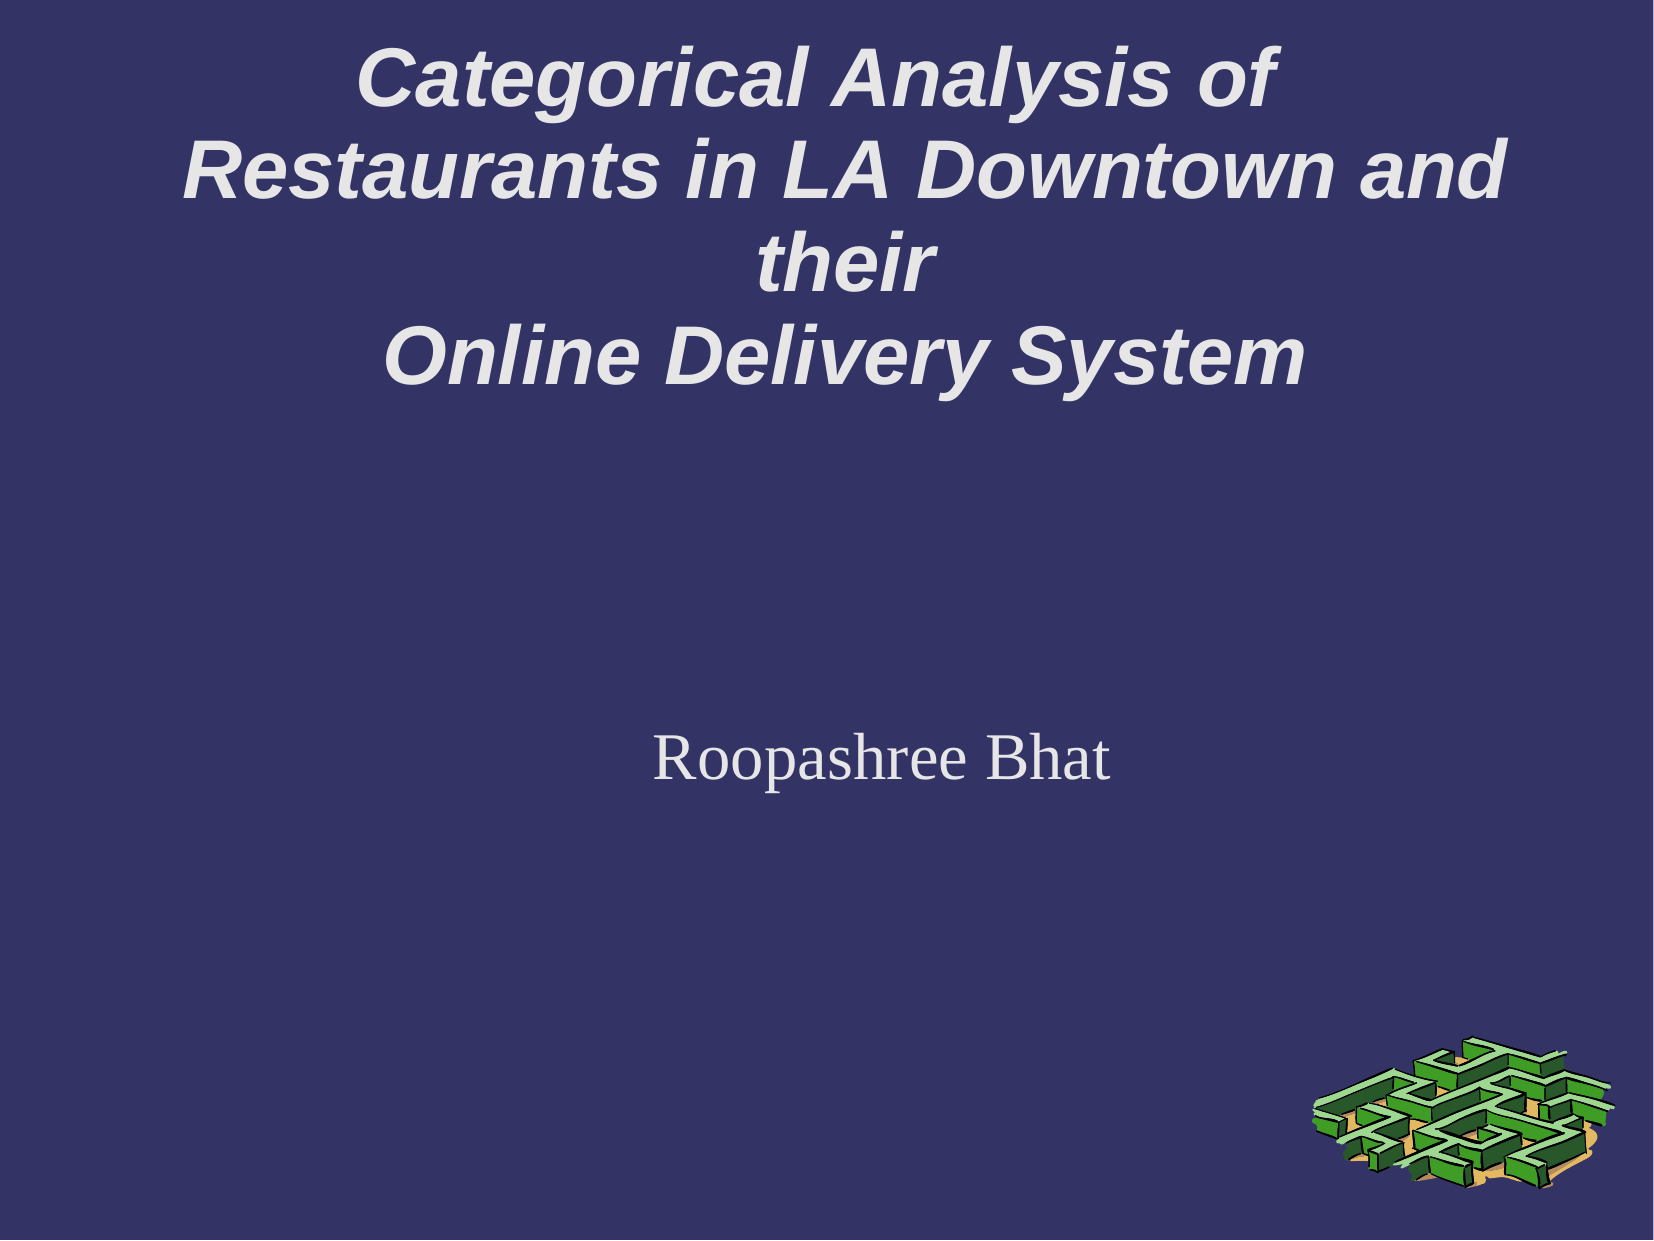

# Categorical Analysis of Restaurants in LA Downtown and their Online Delivery System
 Roopashree Bhat